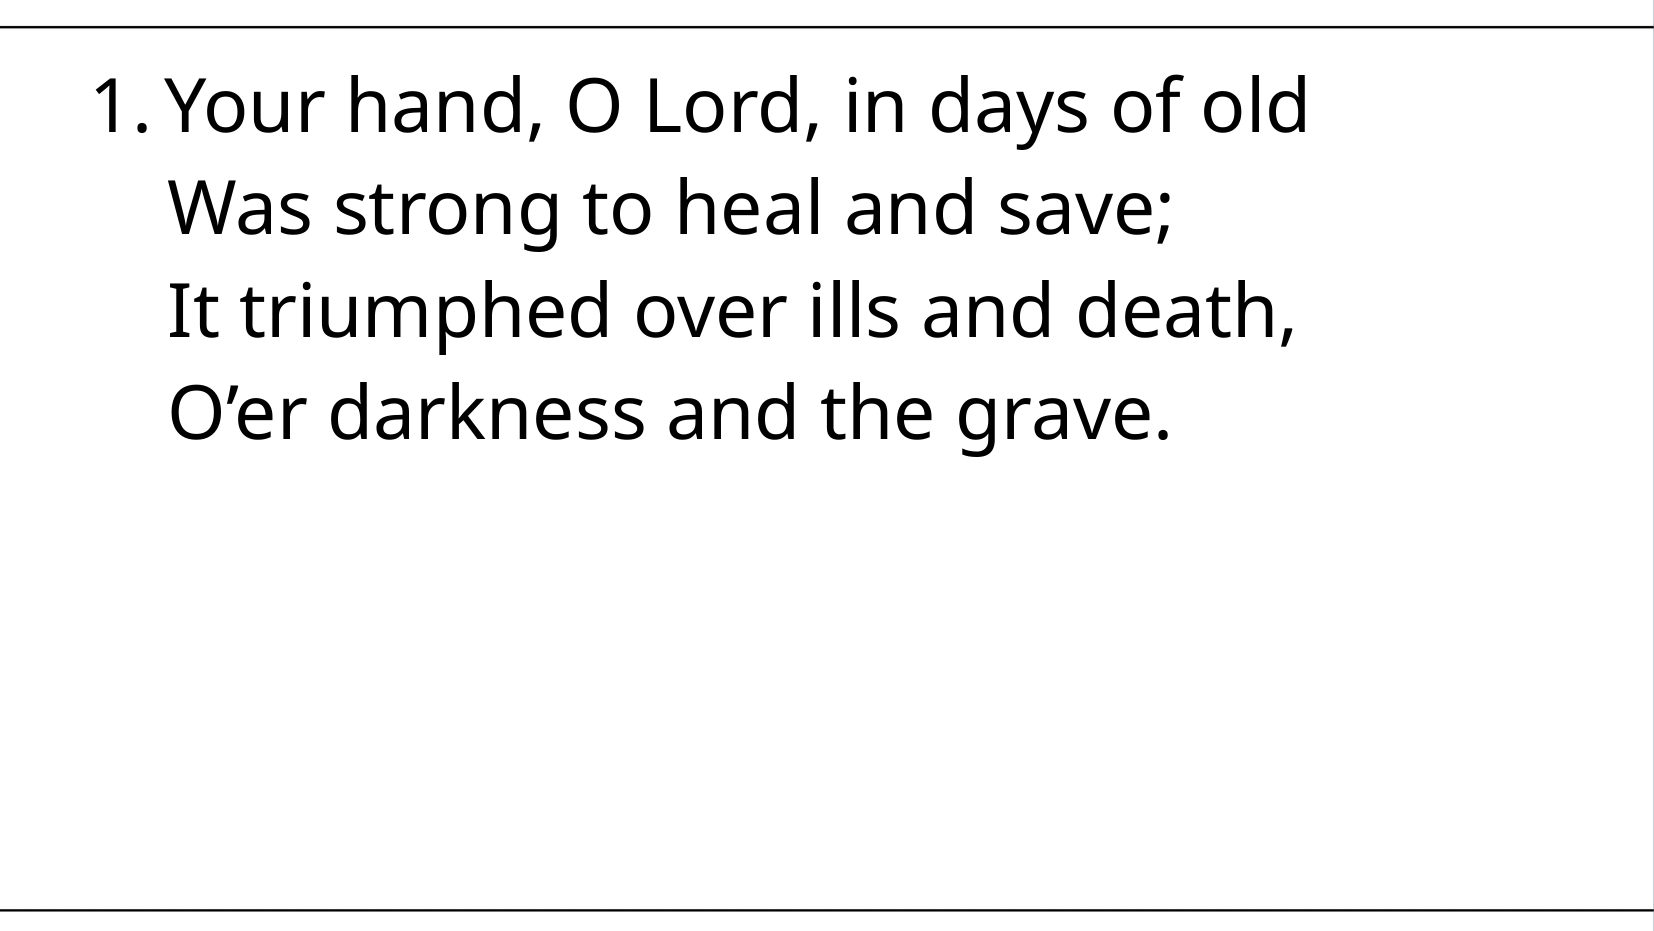

1.	Your hand, O Lord, in days of old
 Was strong to heal and save;
 It triumphed over ills and death,
 O’er darkness and the grave.